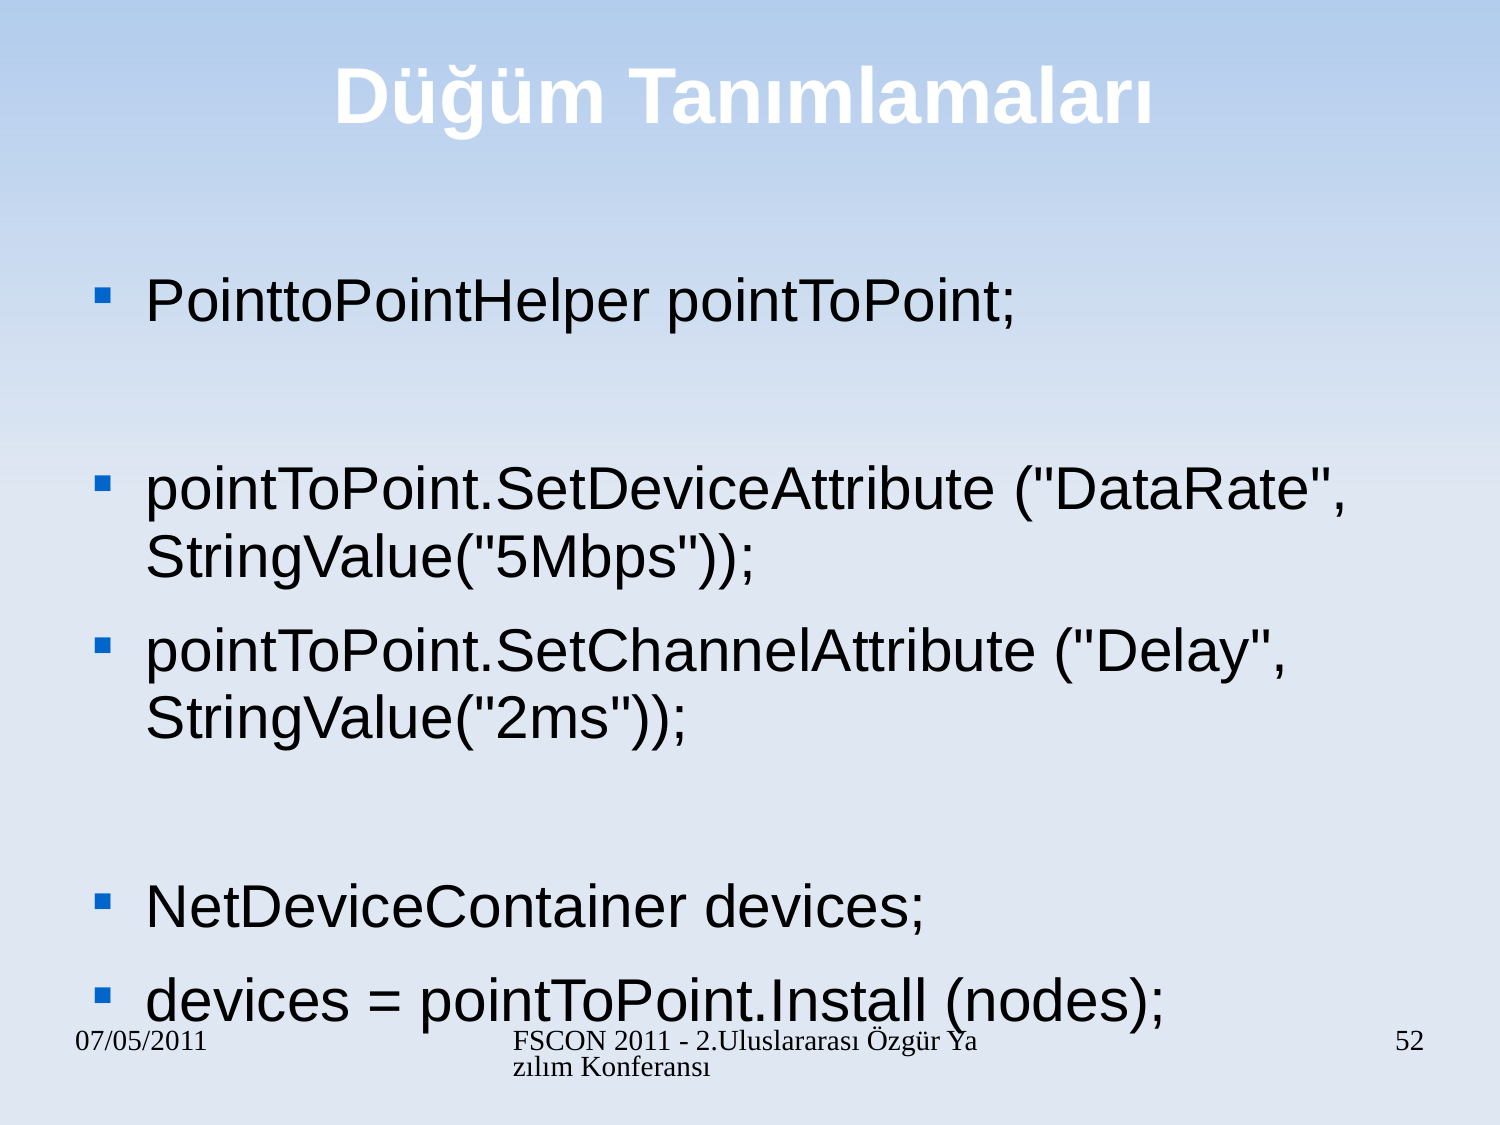

# Düğüm Tanımlamaları
PointtoPointHelper pointToPoint;
pointToPoint.SetDeviceAttribute ("DataRate", StringValue("5Mbps"));
pointToPoint.SetChannelAttribute ("Delay", StringValue("2ms"));
NetDeviceContainer devices;
devices = pointToPoint.Install (nodes);
07/05/2011
FSCON 2011 - 2.Uluslararası Özgür Yazılım Konferansı
52